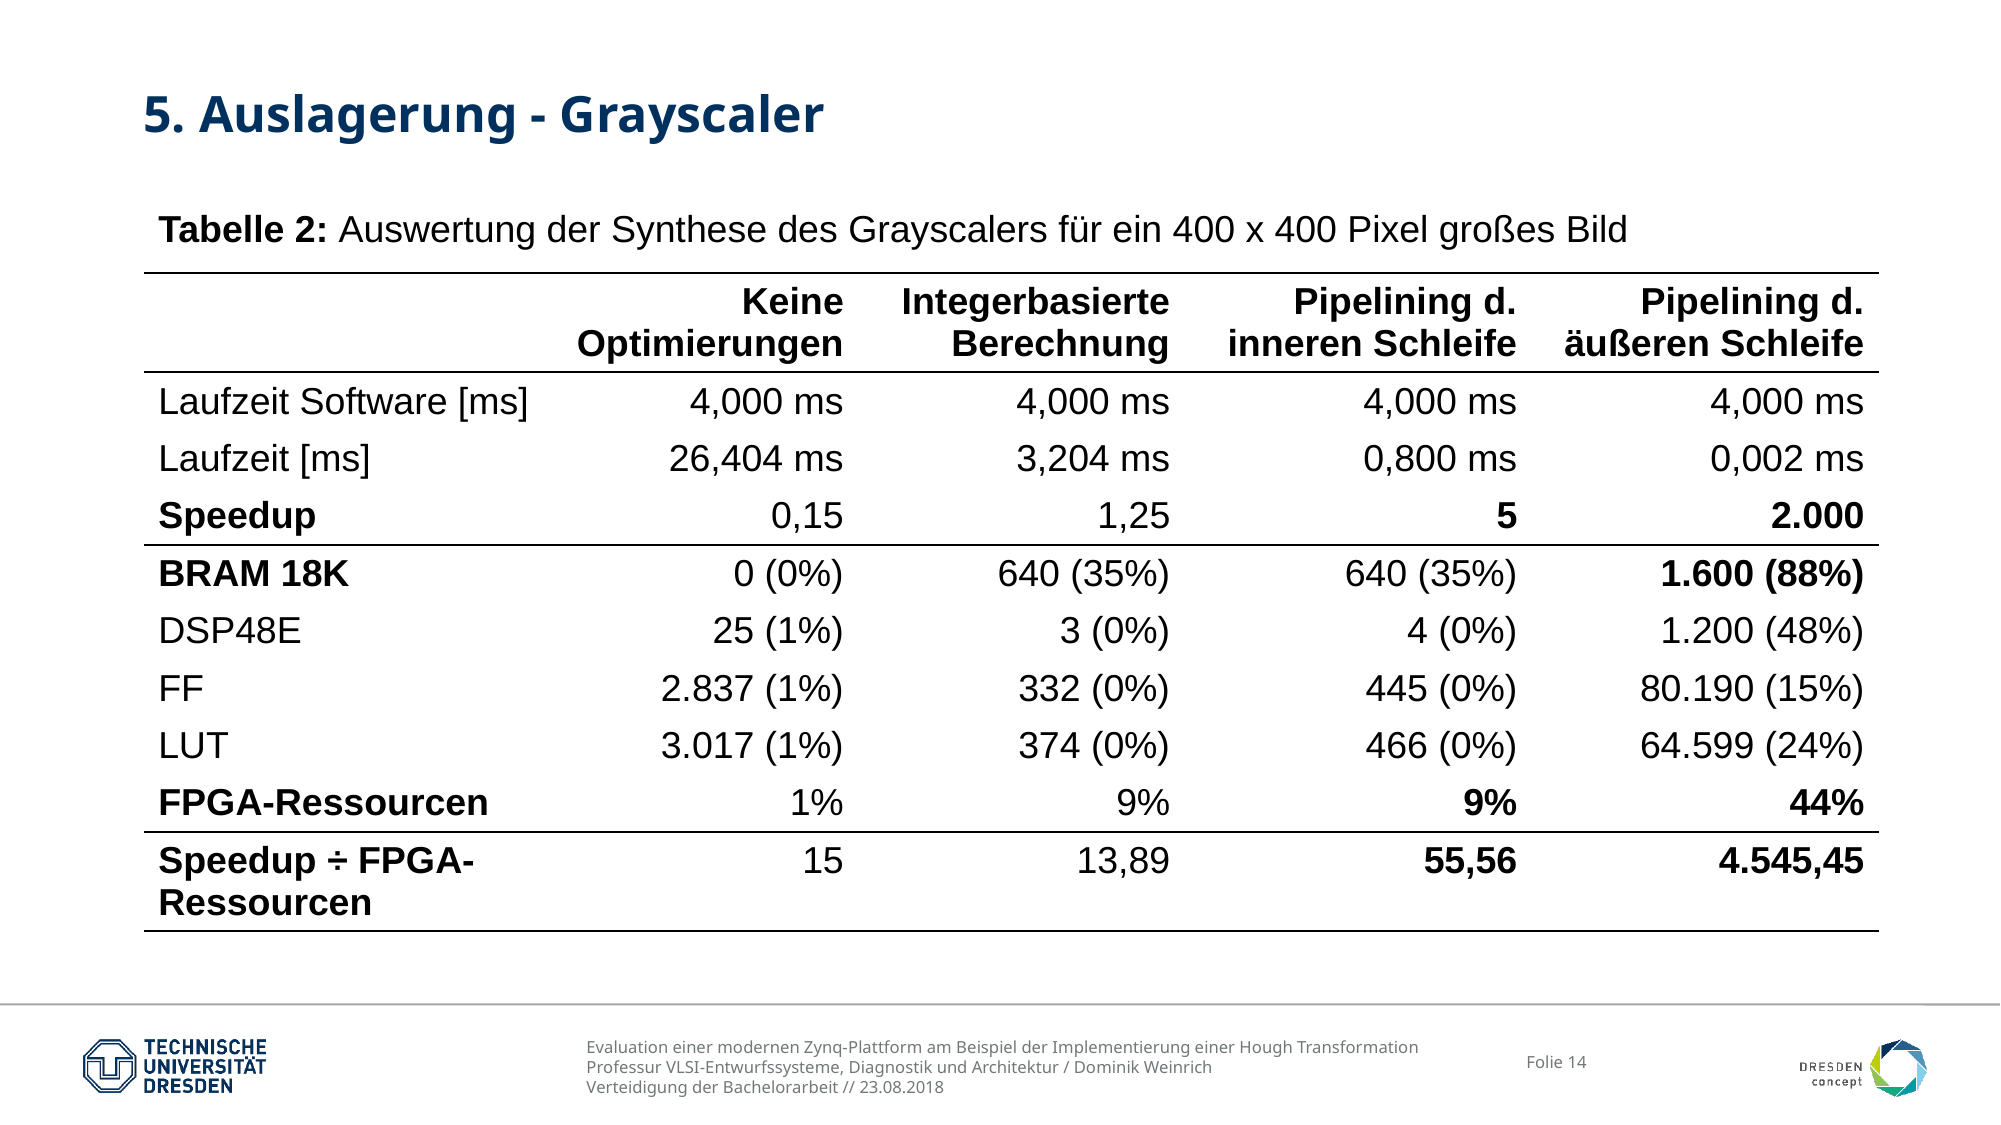

# 5. Auslagerung - Grayscaler
Tabelle 2: Auswertung der Synthese des Grayscalers für ein 400 x 400 Pixel großes Bild
| | Keine Optimierungen | Integerbasierte Berechnung | Pipelining d. inneren Schleife | Pipelining d. äußeren Schleife |
| --- | --- | --- | --- | --- |
| Laufzeit Software [ms] | 4,000 ms | 4,000 ms | 4,000 ms | 4,000 ms |
| Laufzeit [ms] | 26,404 ms | 3,204 ms | 0,800 ms | 0,002 ms |
| Speedup | 0,15 | 1,25 | 5 | 2.000 |
| BRAM 18K | 0 (0%) | 640 (35%) | 640 (35%) | 1.600 (88%) |
| DSP48E | 25 (1%) | 3 (0%) | 4 (0%) | 1.200 (48%) |
| FF | 2.837 (1%) | 332 (0%) | 445 (0%) | 80.190 (15%) |
| LUT | 3.017 (1%) | 374 (0%) | 466 (0%) | 64.599 (24%) |
| FPGA-Ressourcen | 1% | 9% | 9% | 44% |
| Speedup ÷ FPGA-Ressourcen | 15 | 13,89 | 55,56 | 4.545,45 |